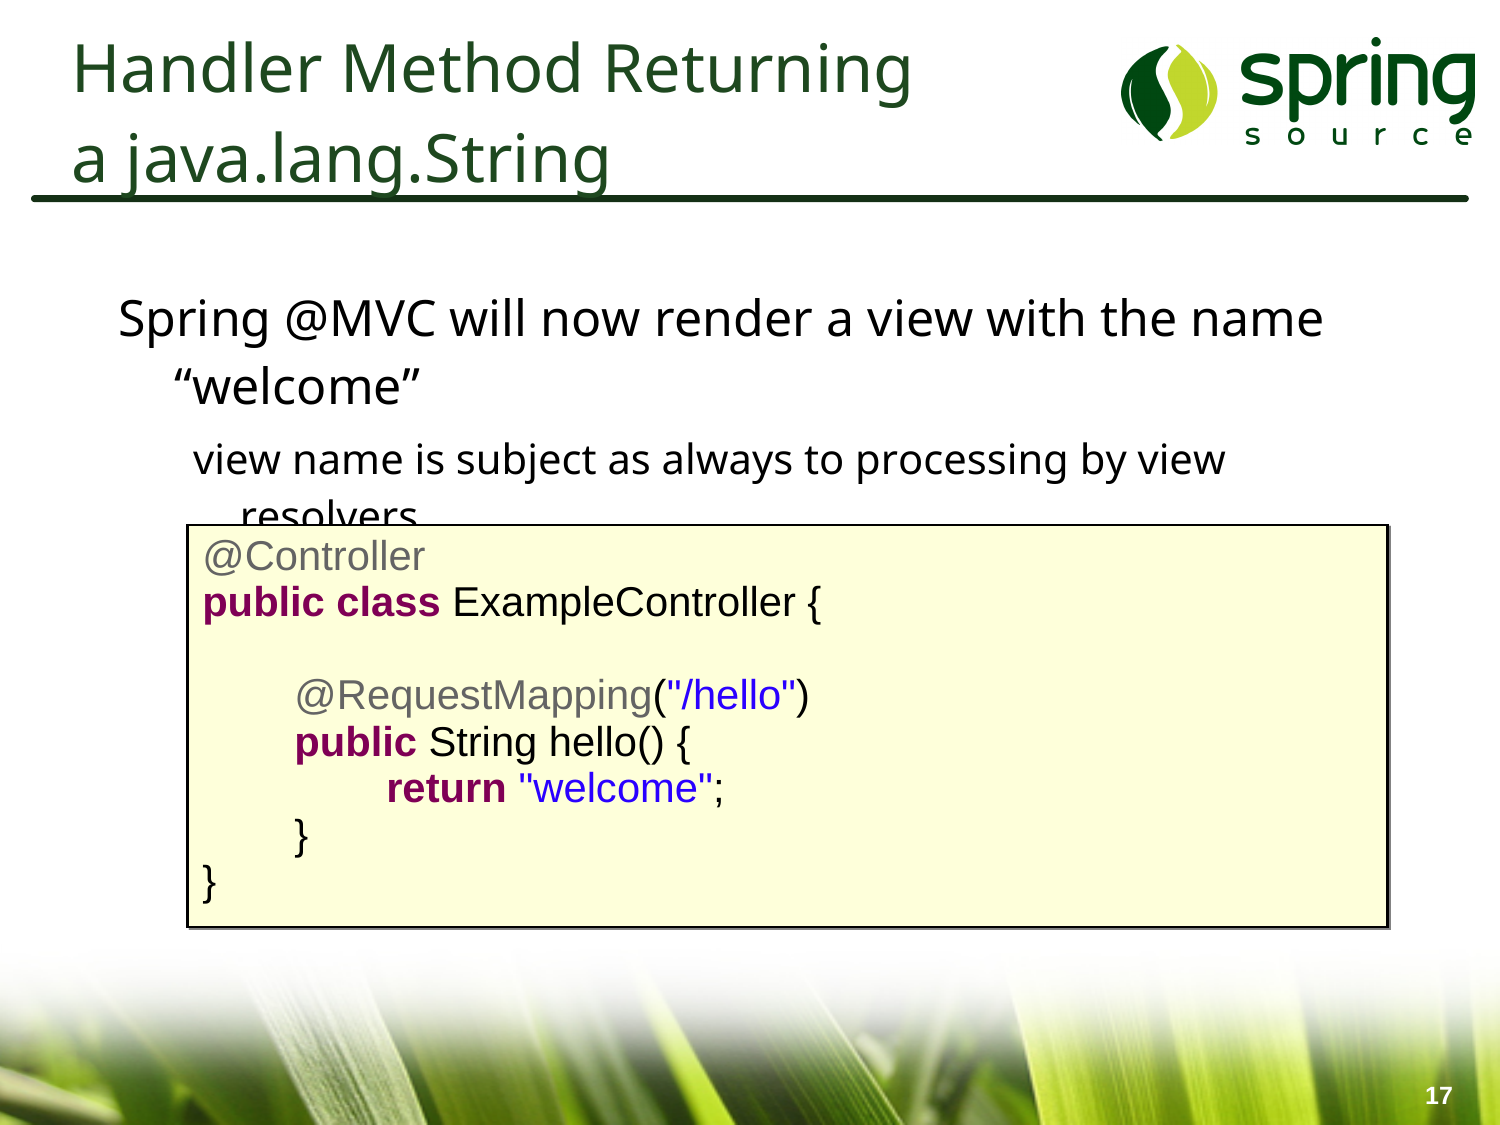

# Handler Method Returning a java.lang.String
Spring @MVC will now render a view with the name “welcome”
view name is subject as always to processing by view resolvers
@Controller
public class ExampleController {
 @RequestMapping("/hello")
 public String hello() {
 return "welcome";
 }
}